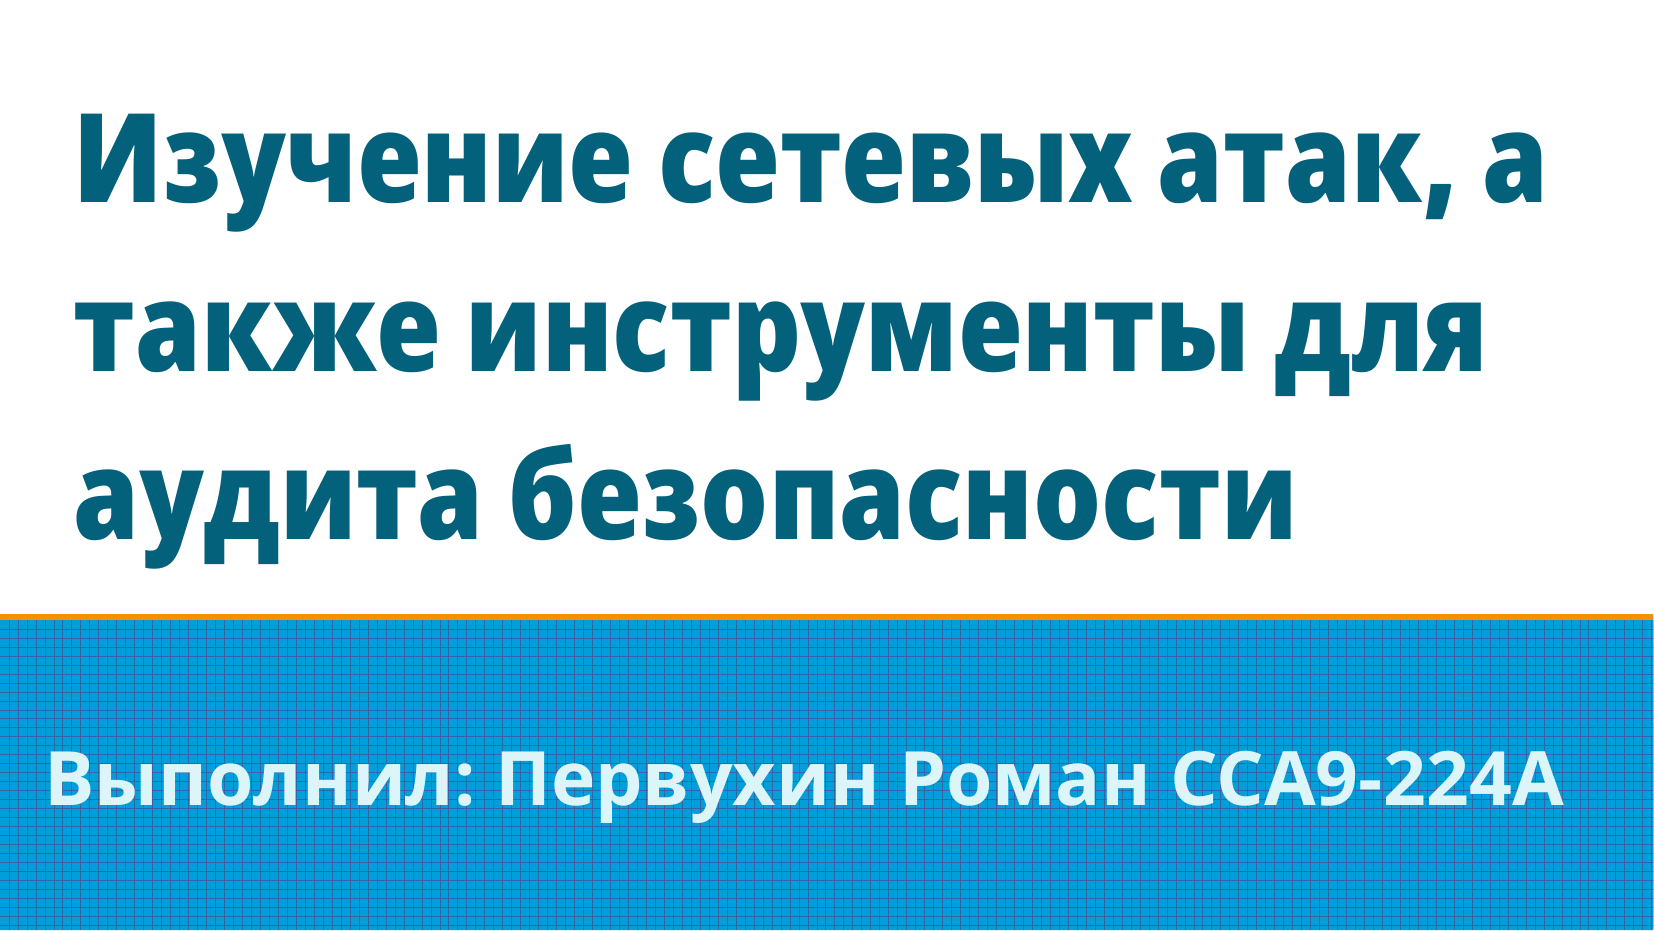

Изучение сетевых атак, а также инструменты для аудита безопасности
# Выполнил: Первухин Роман ССА9-224А